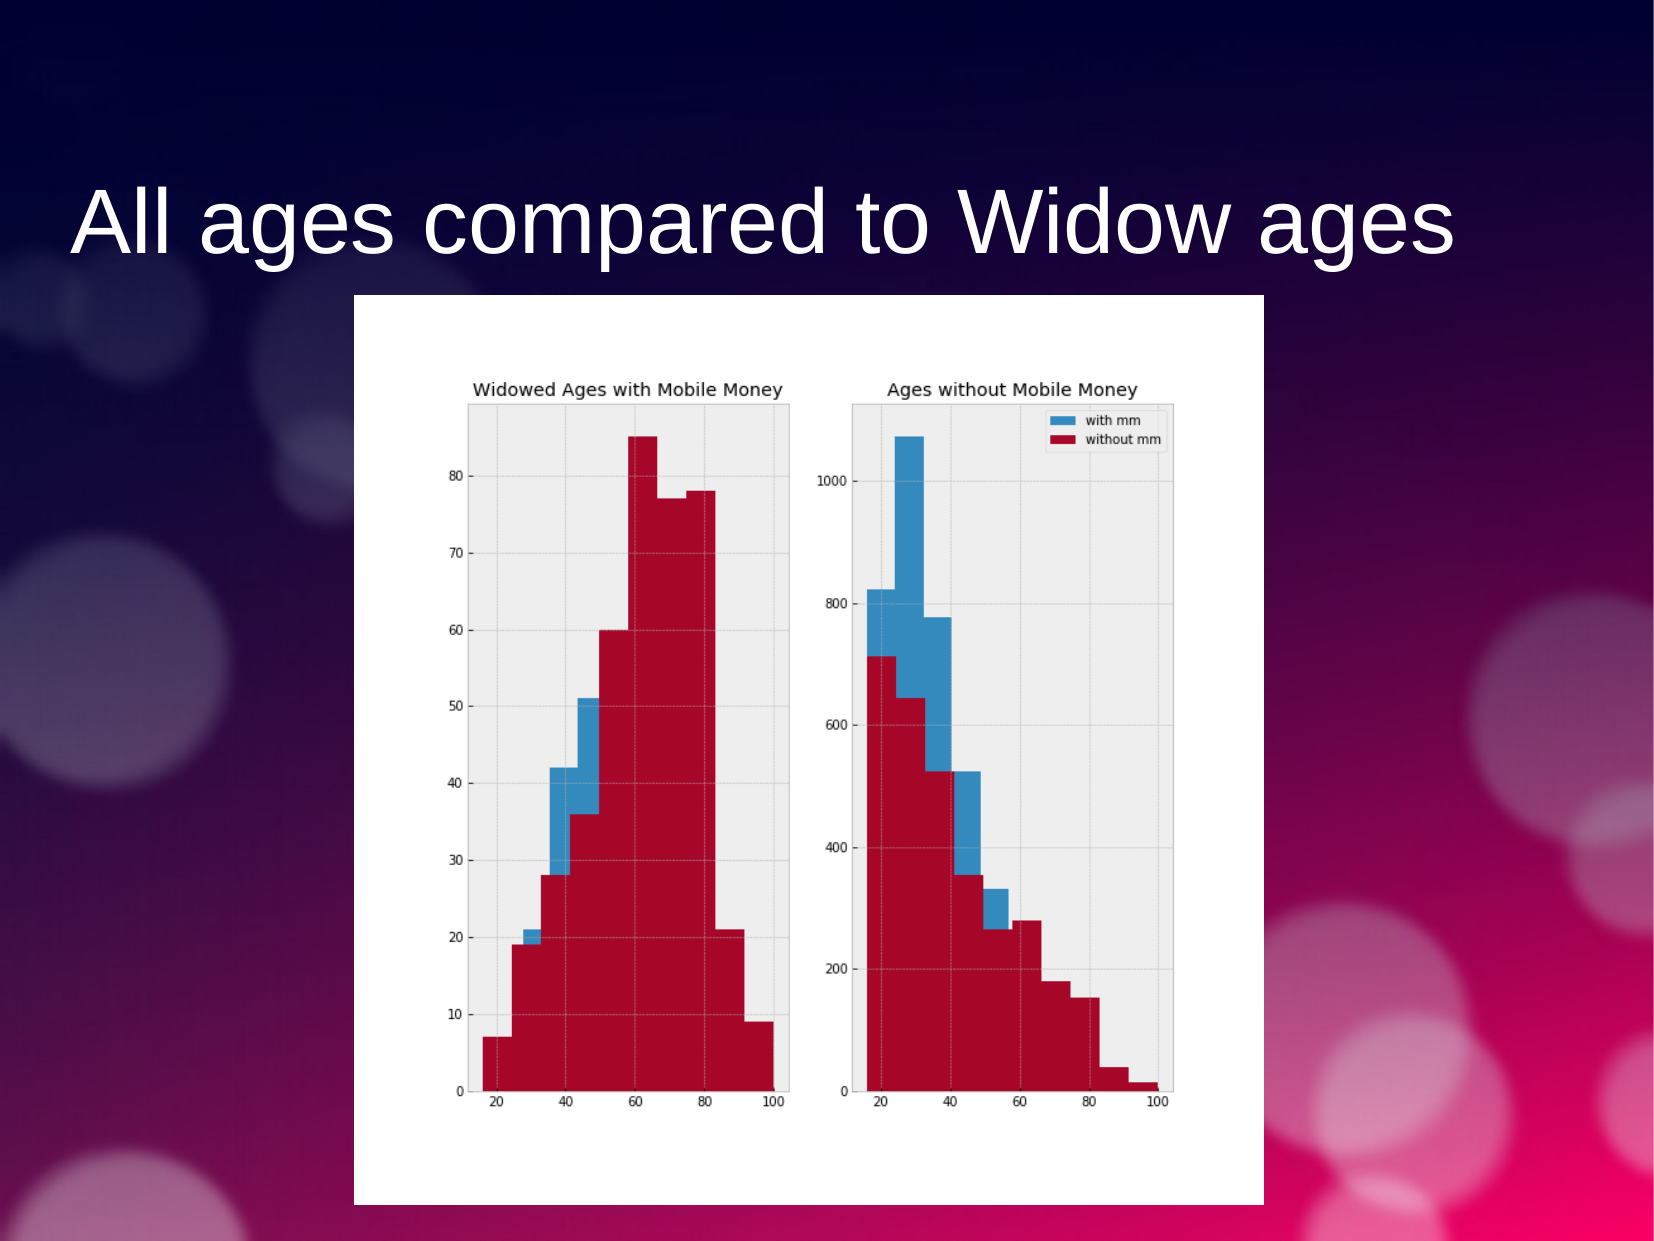

# All ages compared to Widow ages